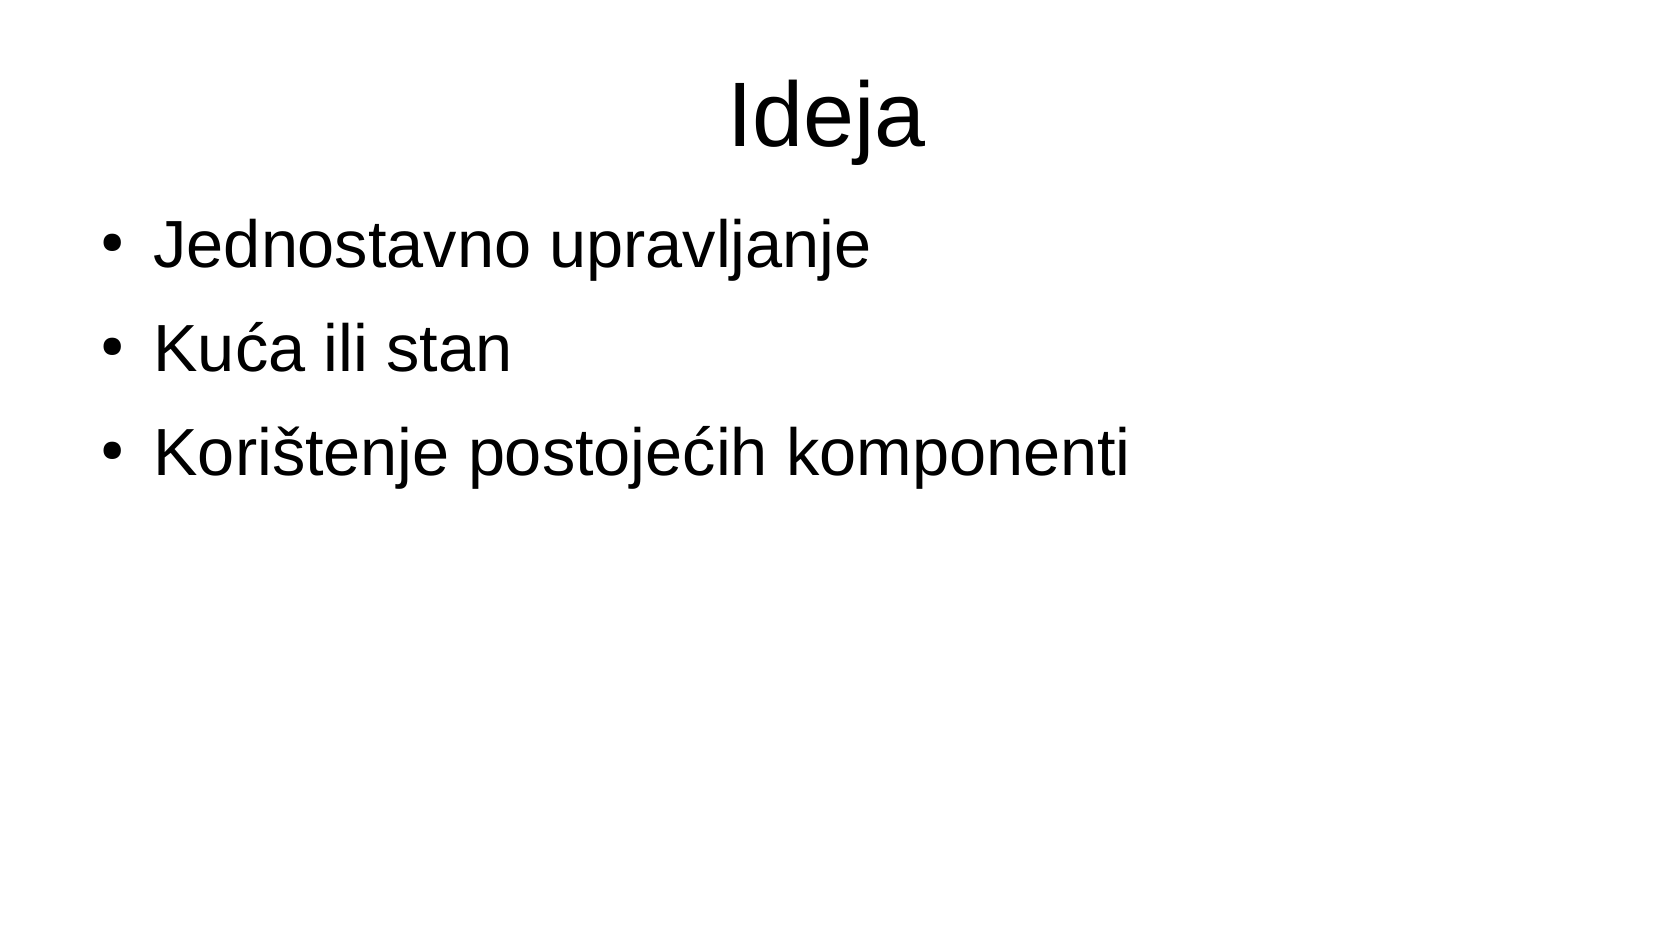

# Ideja
Jednostavno upravljanje
Kuća ili stan
Korištenje postojećih komponenti